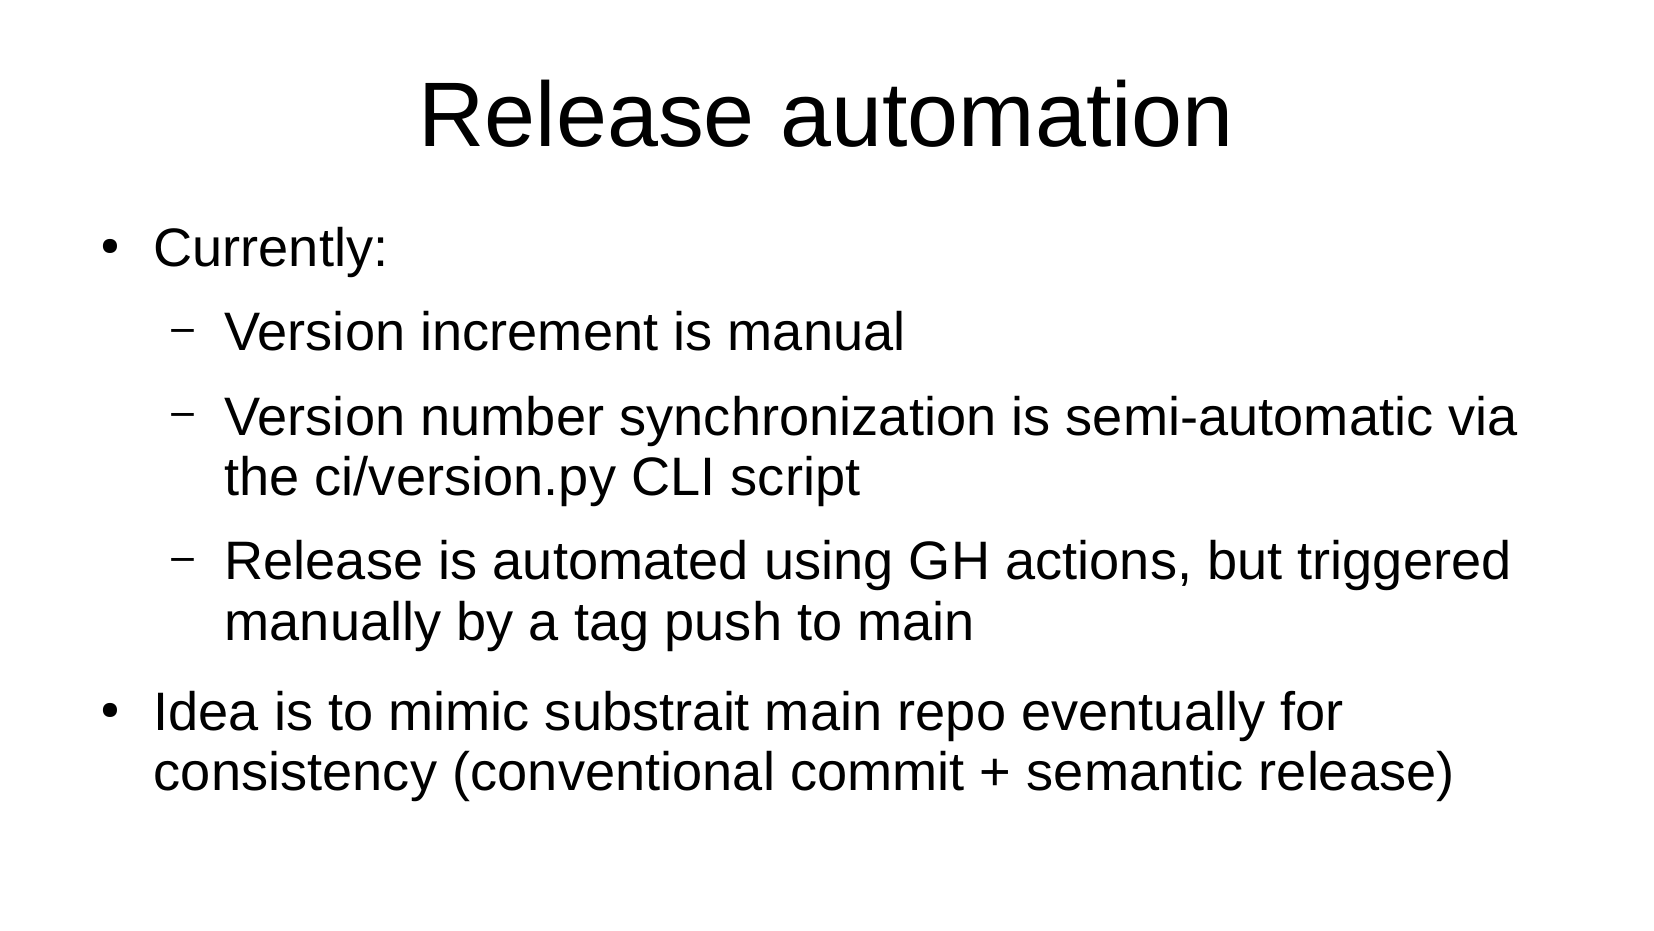

# Release automation
Currently:
Version increment is manual
Version number synchronization is semi-automatic via the ci/version.py CLI script
Release is automated using GH actions, but triggered manually by a tag push to main
Idea is to mimic substrait main repo eventually for consistency (conventional commit + semantic release)